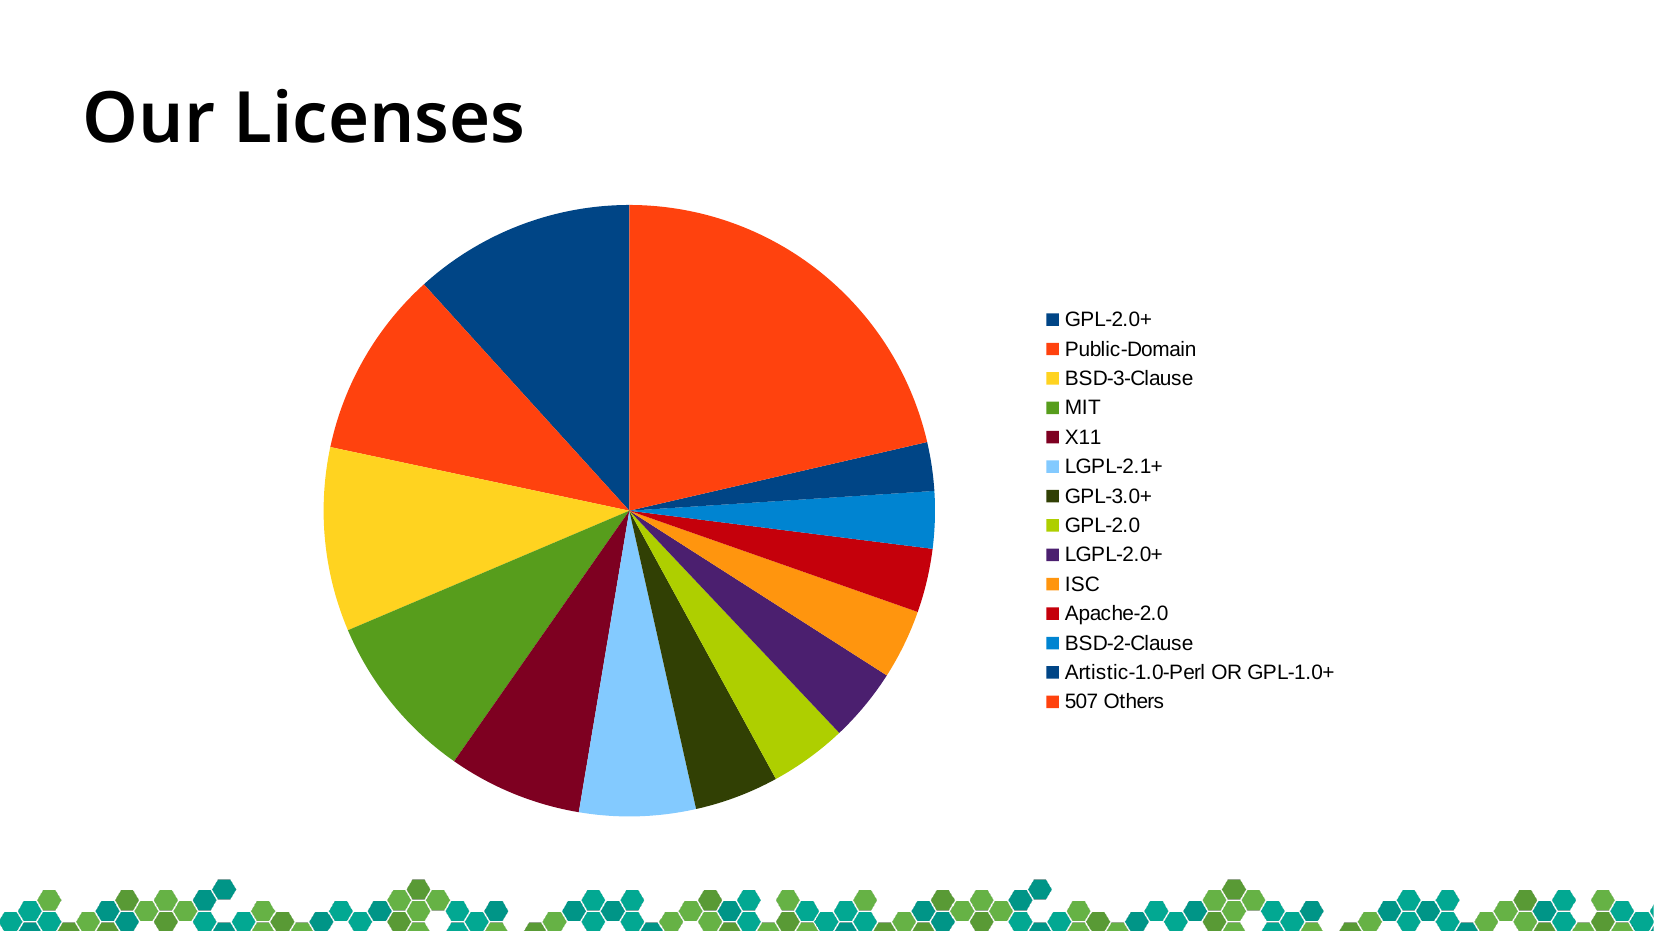

# Our Licenses
### Chart
| Category | Spalte B |
|---|---|
| GPL-2.0+ | 5342.0 |
| Public-Domain | 4524.0 |
| BSD-3-Clause | 4434.0 |
| MIT | 4051.0 |
| X11 | 3221.0 |
| LGPL-2.1+ | 2801.0 |
| GPL-3.0+ | 2028.0 |
| GPL-2.0 | 1864.0 |
| LGPL-2.0+ | 1773.0 |
| ISC | 1677.0 |
| Apache-2.0 | 1540.0 |
| BSD-2-Clause | 1377.0 |
| Artistic-1.0-Perl OR GPL-1.0+ | 1174.0 |
| 507 Others | 9744.0 |